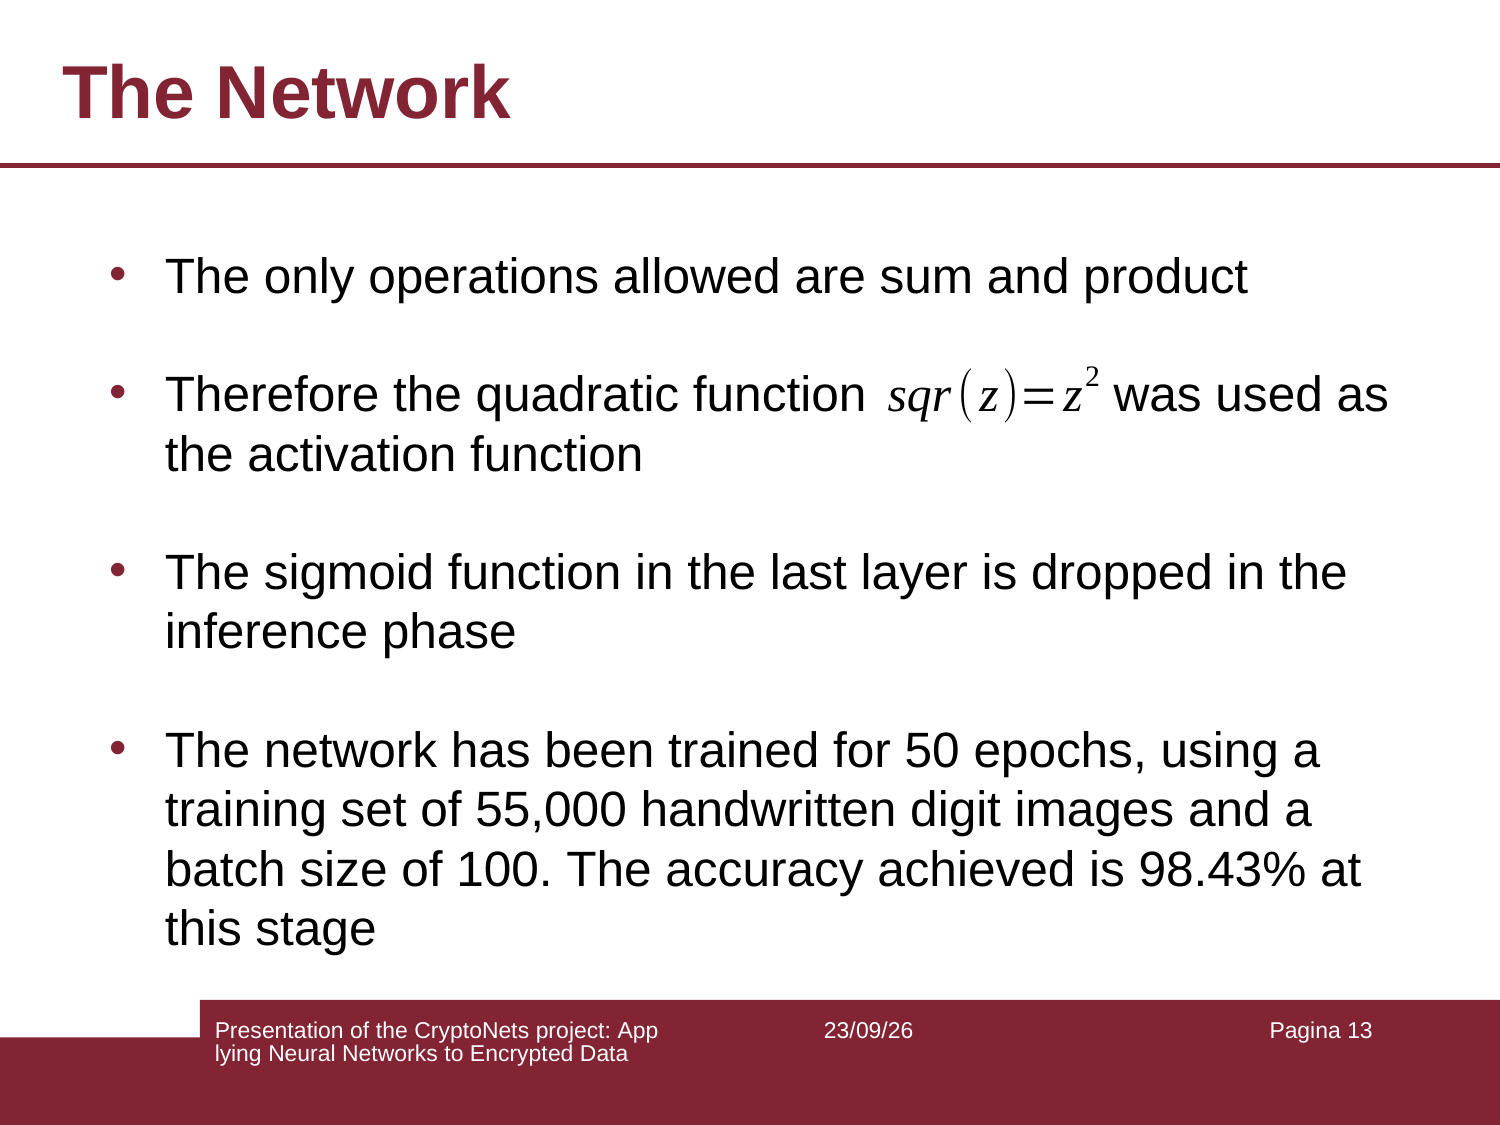

# The Network
The only operations allowed are sum and product
Therefore the quadratic function was used as the activation function
The sigmoid function in the last layer is dropped in the inference phase
The network has been trained for 50 epochs, using a training set of 55,000 handwritten digit images and a batch size of 100. The accuracy achieved is 98.43% at this stage
Presentation of the CryptoNets project: Applying Neural Networks to Encrypted Data
3/10/19
13